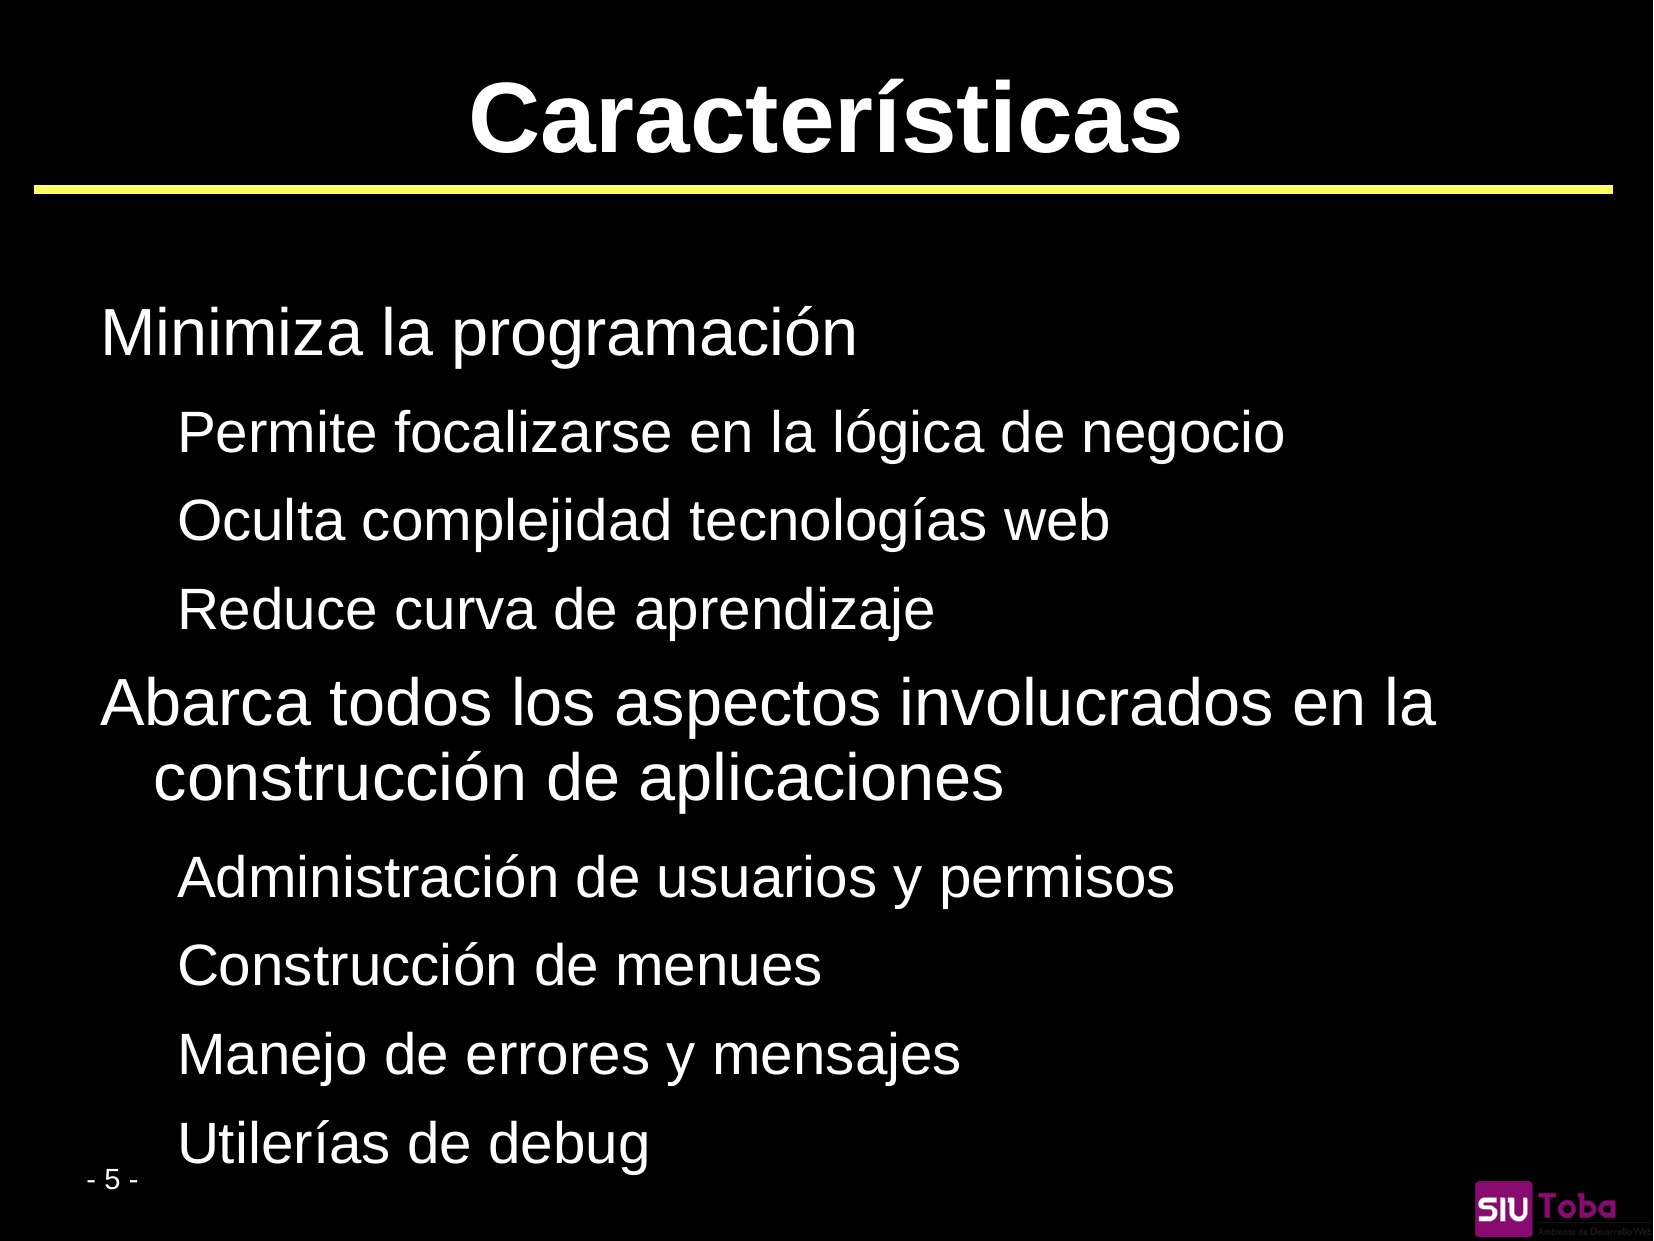

# Características
Minimiza la programación
Permite focalizarse en la lógica de negocio
Oculta complejidad tecnologías web
Reduce curva de aprendizaje
Abarca todos los aspectos involucrados en la construcción de aplicaciones
Administración de usuarios y permisos
Construcción de menues
Manejo de errores y mensajes
Utilerías de debug
5